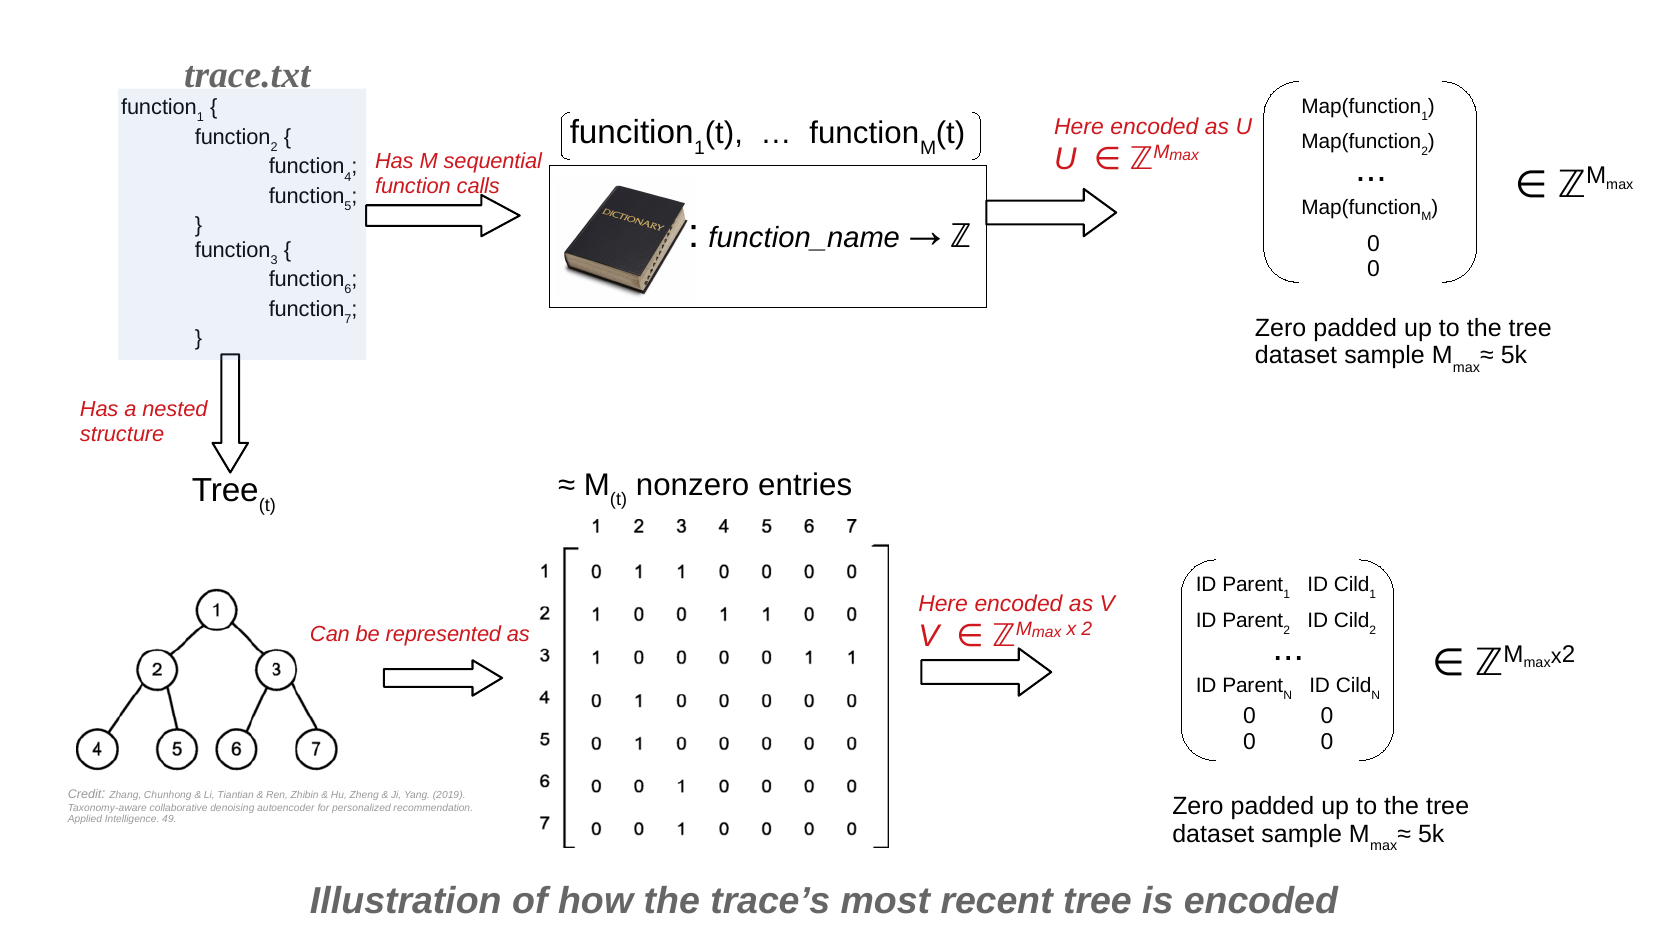

trace.txt
function1 {
	function2 {
		function4;
		function5;
	}
	function3 {
		function6;
		function7;
	}
 Map(function1)
funcition1(t), … functionM(t)
Here encoded as U
U ∈ ℤMmax
 Map(function2)
...
Has M sequential
function calls
∈ ℤMmax
 Map(functionM)
: function_name→ℤ
0
0
Zero padded up to the tree dataset sample Mmax≈ 5k
Has a nested
structure
≈ M(t) nonzero entries
Tree(t)
ID Parent1 ID Cild1
Here encoded as V
V ∈ ℤMmax x 2
ID Parent2 ID Cild2
Can be represented as
...
∈ ℤMmaxx2
ID ParentN ID CildN
0 0
0 0
Credit: Zhang, Chunhong & Li, Tiantian & Ren, Zhibin & Hu, Zheng & Ji, Yang. (2019).
Taxonomy-aware collaborative denoising autoencoder for personalized recommendation.
Applied Intelligence. 49.
Zero padded up to the tree dataset sample Mmax≈ 5k
Illustration of how the trace’s most recent tree is encoded